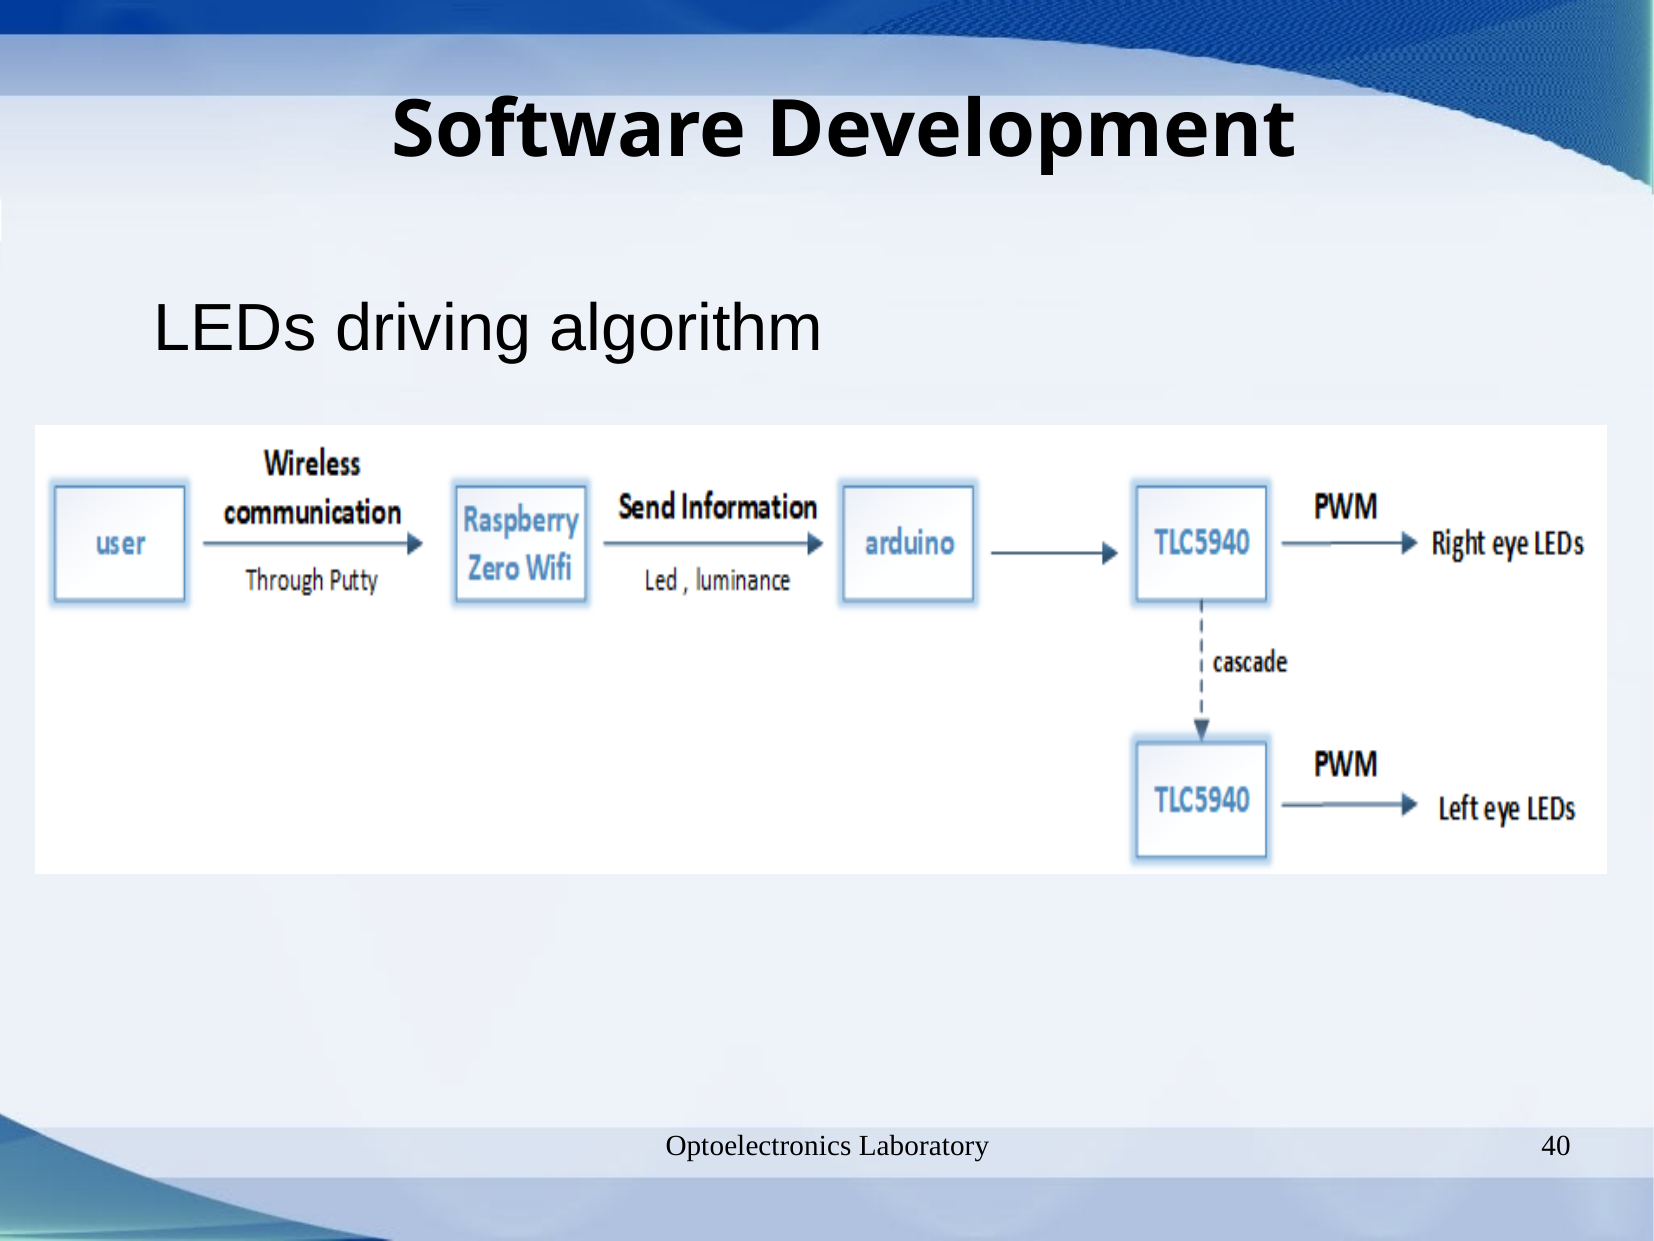

# Software Development
LEDs driving algorithm
Optoelectronics Laboratory
40